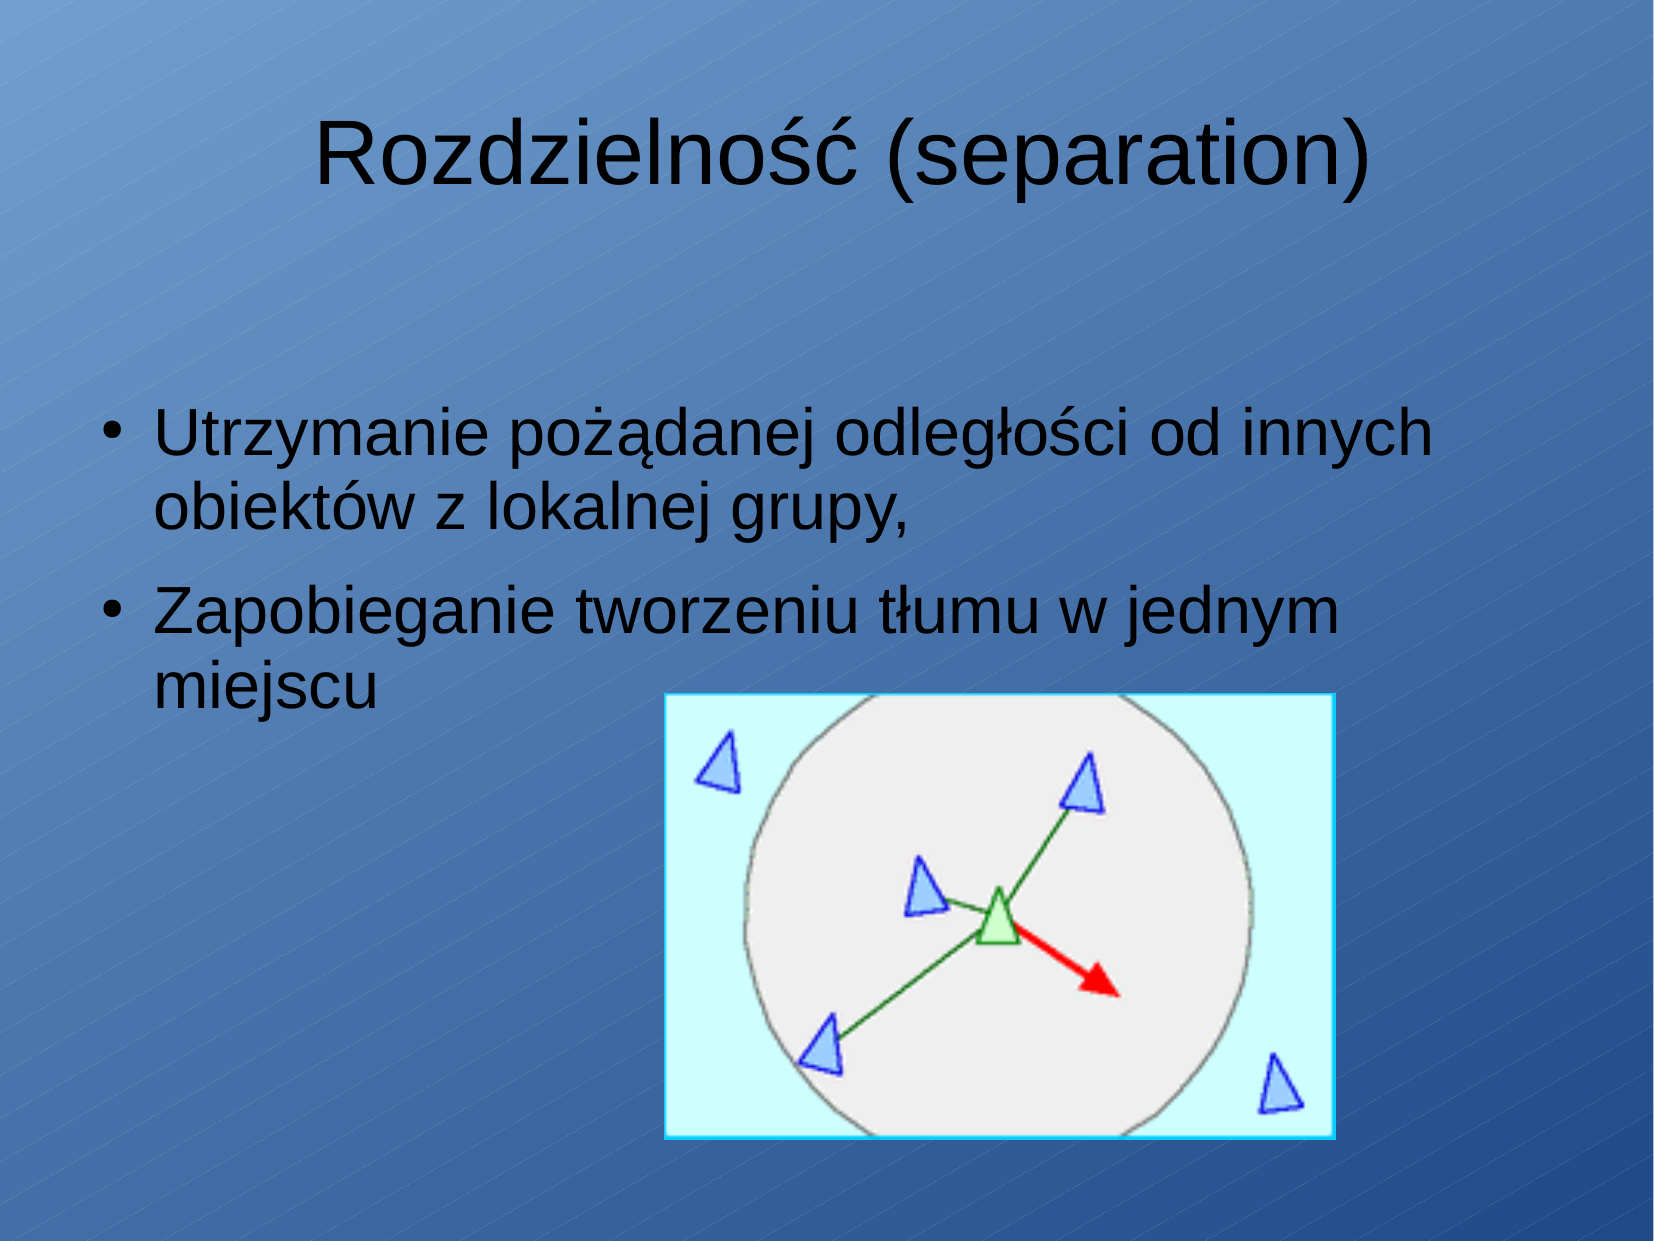

# Rozdzielność (separation)
Utrzymanie pożądanej odległości od innych obiektów z lokalnej grupy,
Zapobieganie tworzeniu tłumu w jednym miejscu